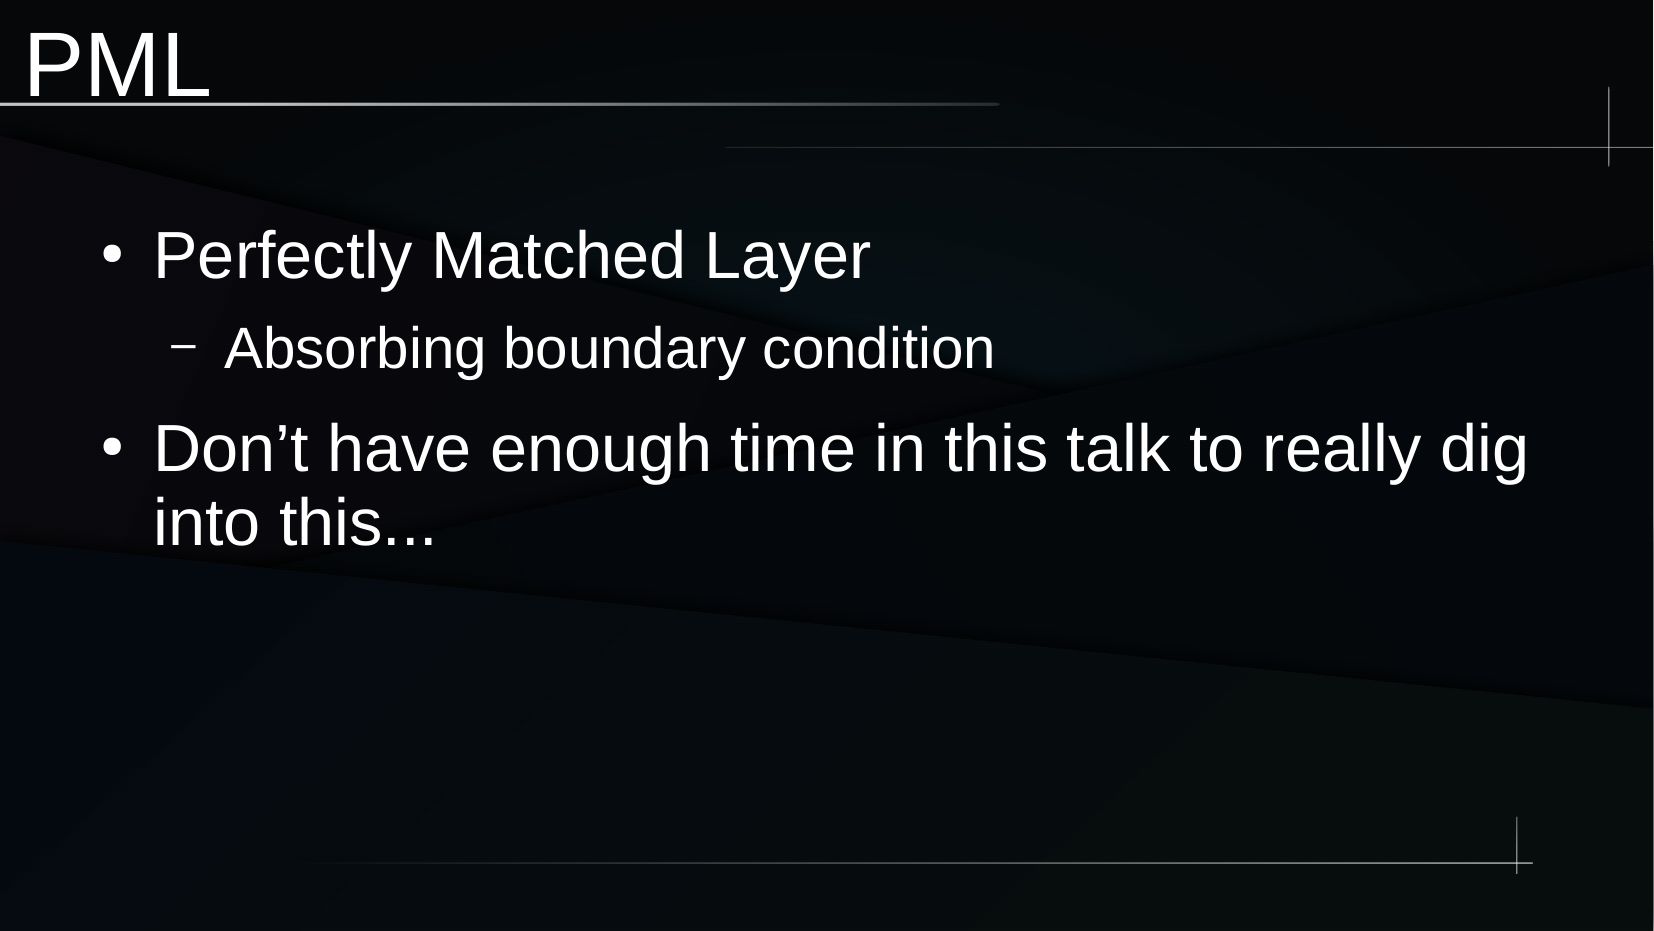

# PML
Perfectly Matched Layer
Absorbing boundary condition
Don’t have enough time in this talk to really dig into this...